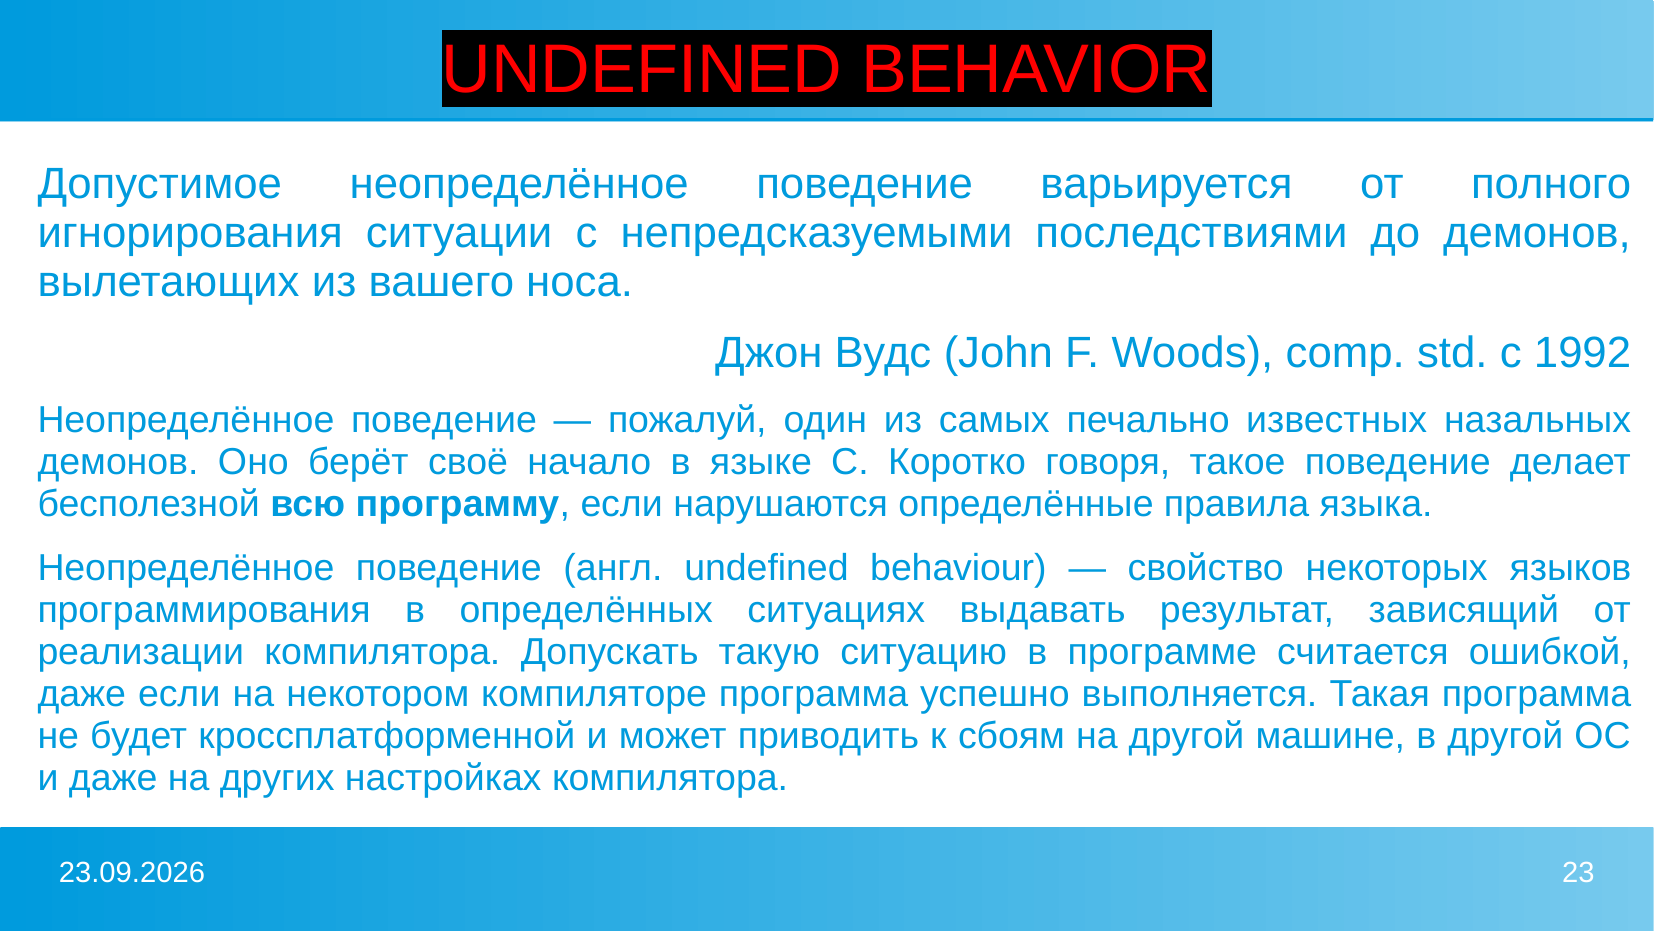

# UNDEFINED BEHAVIOR
Допустимое неопределённое поведение варьируется от полного игнорирования ситуации с непредсказуемыми последствиями до демонов, вылетающих из вашего носа.
Джон Вудс (John F. Woods), comp. std. c 1992
Неопределённое поведение — пожалуй, один из самых печально известных назальных демонов. Оно берёт своё начало в языке С. Коротко говоря, такое поведение делает бесполезной всю программу, если нарушаются определённые правила языка.
Неопределённое поведение (англ. undefined behaviour) — свойство некоторых языков программирования в определённых ситуациях выдавать результат, зависящий от реализации компилятора. Допускать такую ситуацию в программе считается ошибкой, даже если на некотором компиляторе программа успешно выполняется. Такая программа не будет кроссплатформенной и может приводить к сбоям на другой машине, в другой ОС и даже на других настройках компилятора.
23